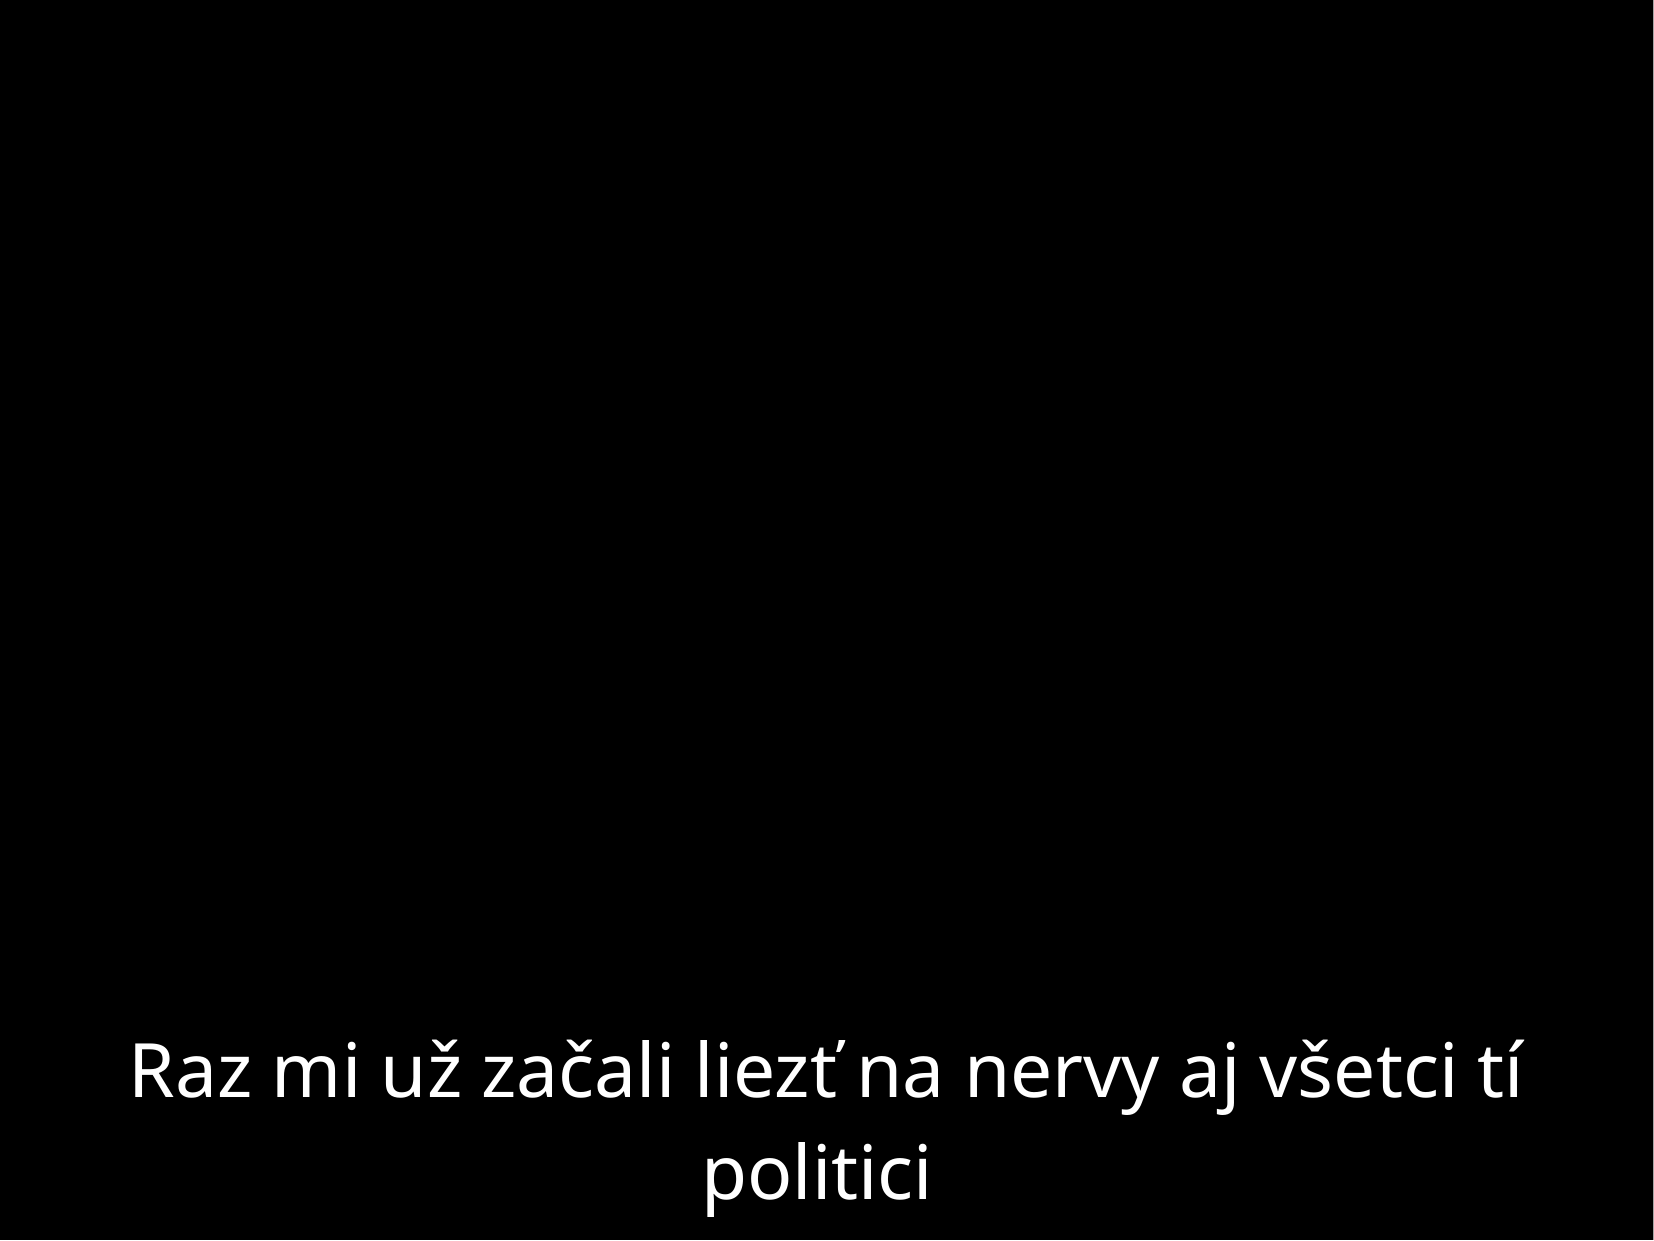

# Raz mi už začali liezť na nervy aj všetci tí politici